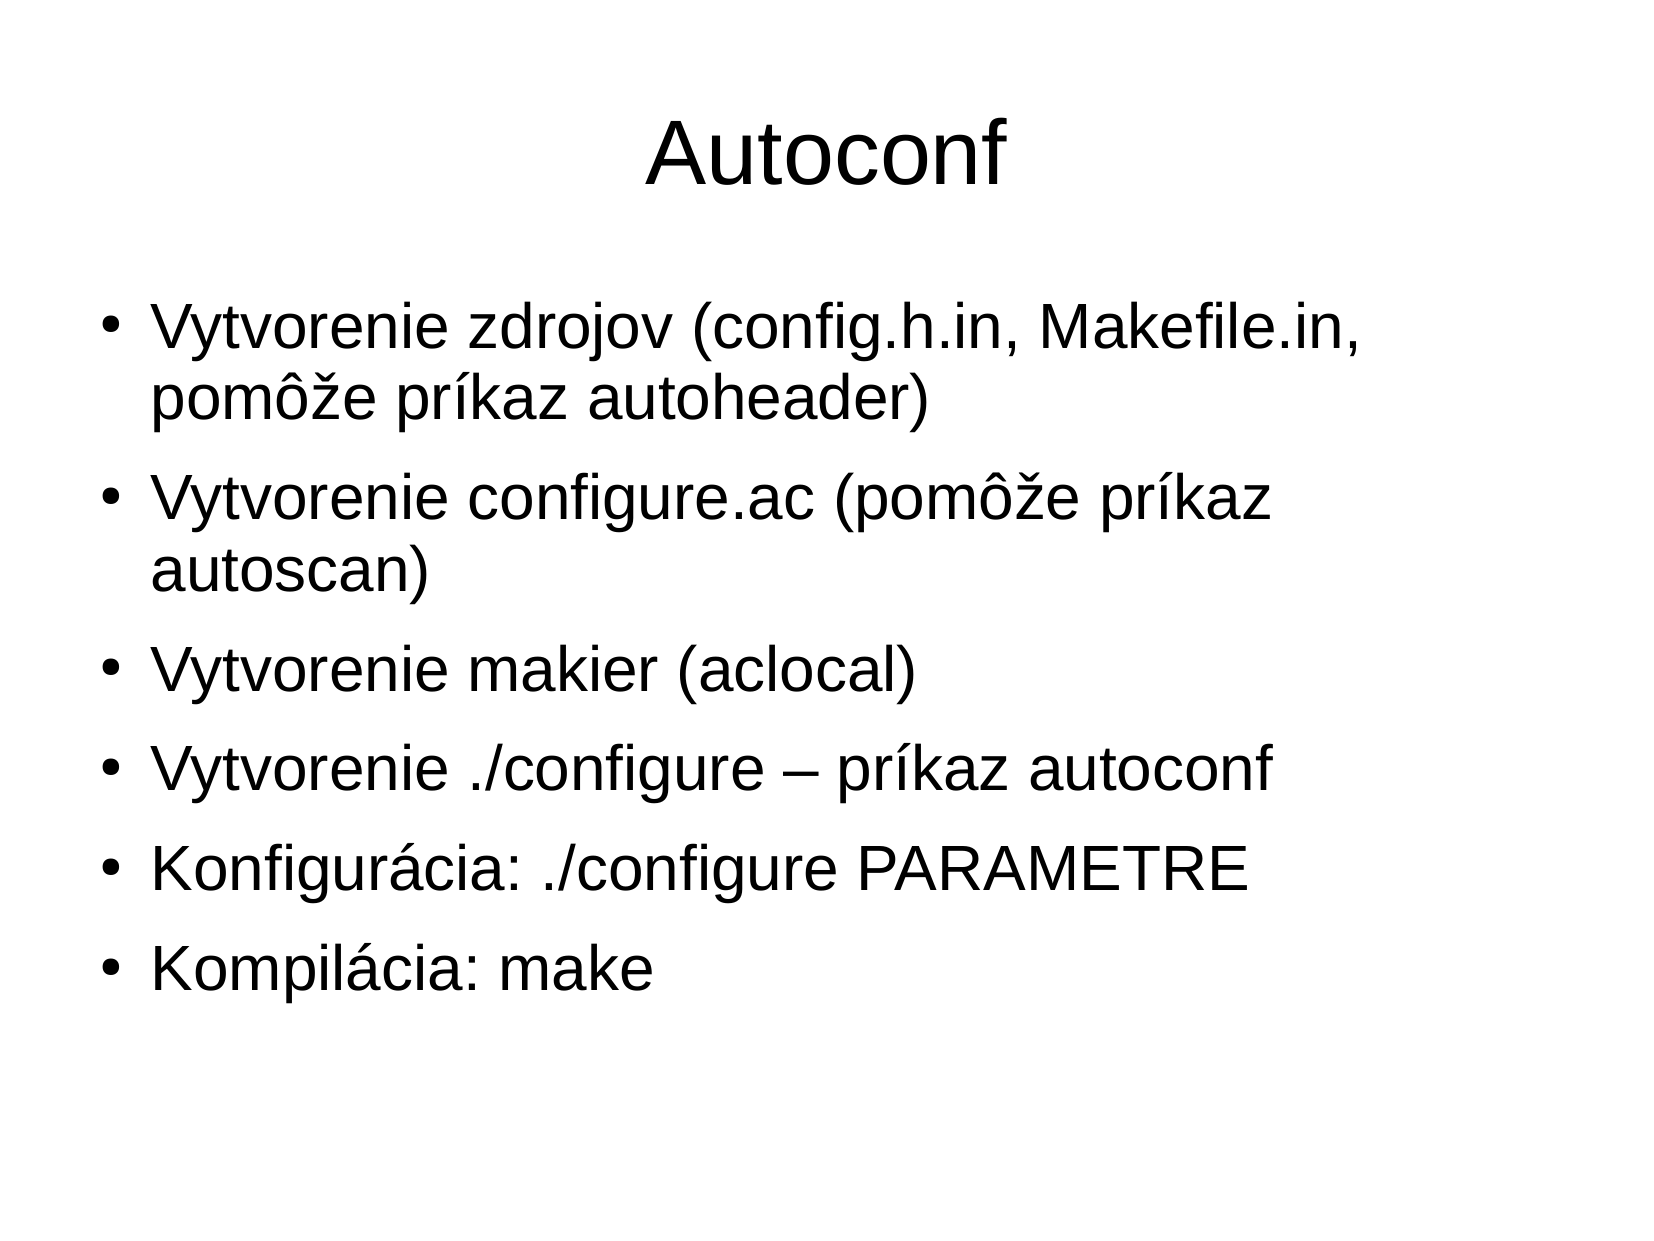

# Autoconf
Vytvorenie zdrojov (config.h.in, Makefile.in, pomôže príkaz autoheader)
Vytvorenie configure.ac (pomôže príkaz autoscan)
Vytvorenie makier (aclocal)
Vytvorenie ./configure – príkaz autoconf
Konfigurácia: ./configure PARAMETRE
Kompilácia: make